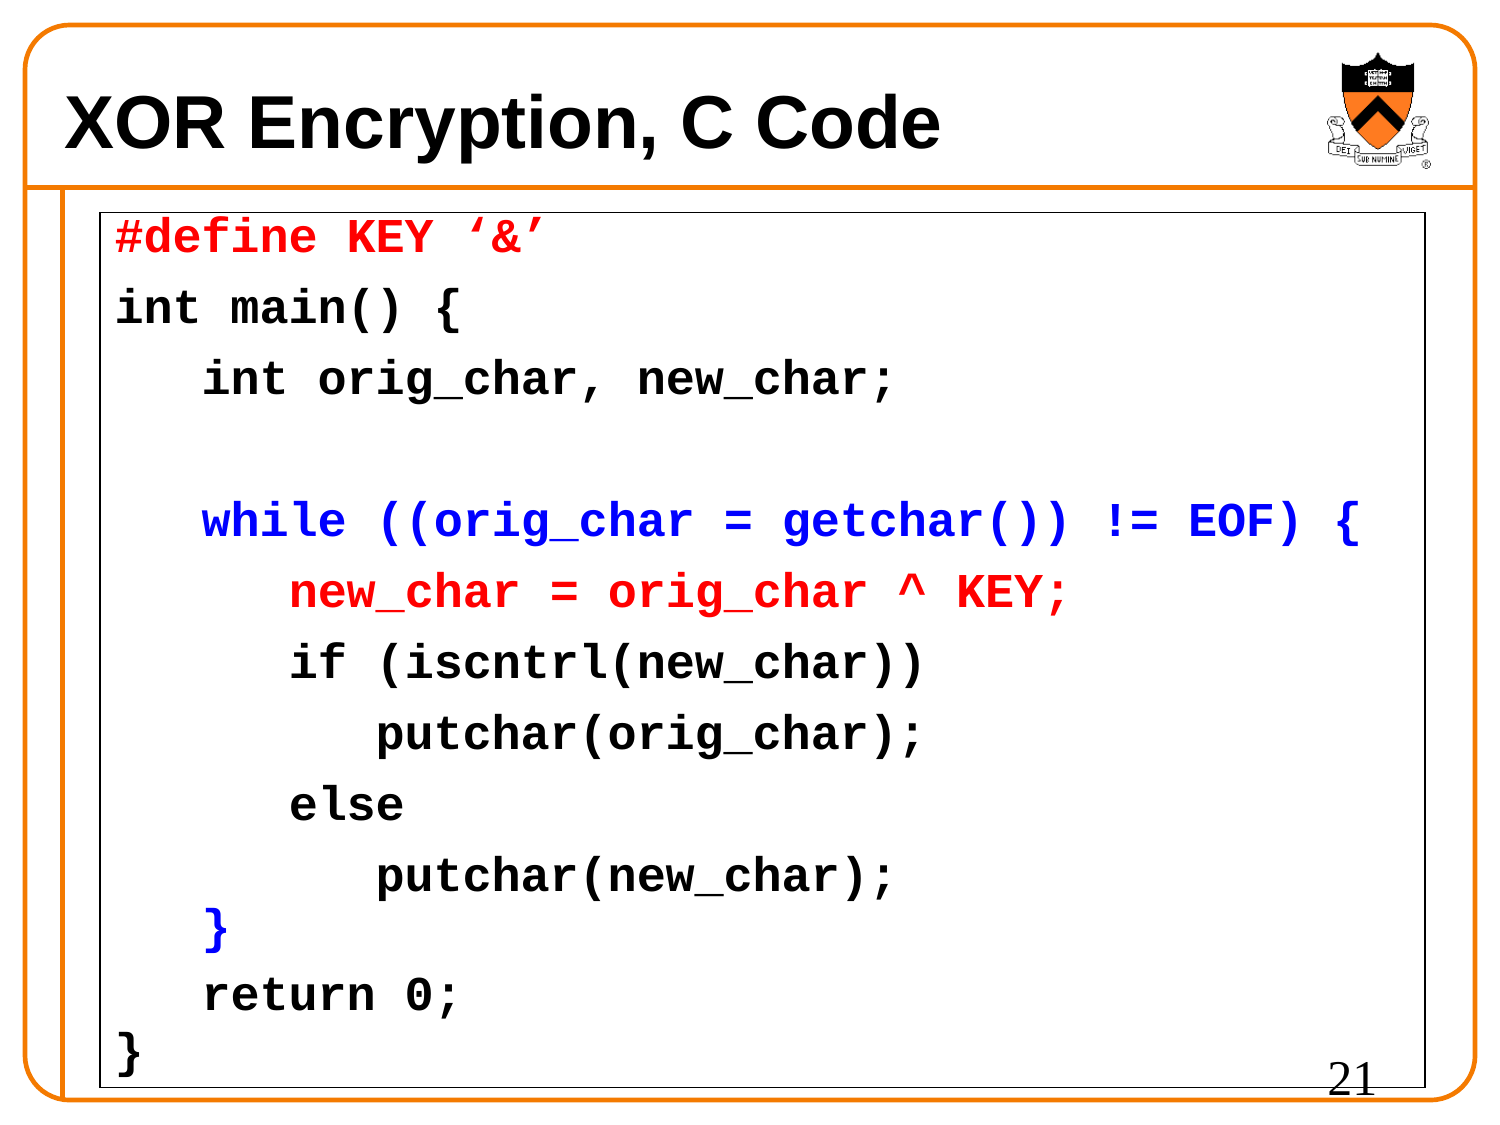

# XOR Encryption, C Code
#define KEY ‘&’
int main() {
 int orig_char, new_char;
 while ((orig_char = getchar()) != EOF) {
 new_char = orig_char ^ KEY;
 if (iscntrl(new_char))
 putchar(orig_char);
 else
 putchar(new_char);
 }
 return 0;
}
21